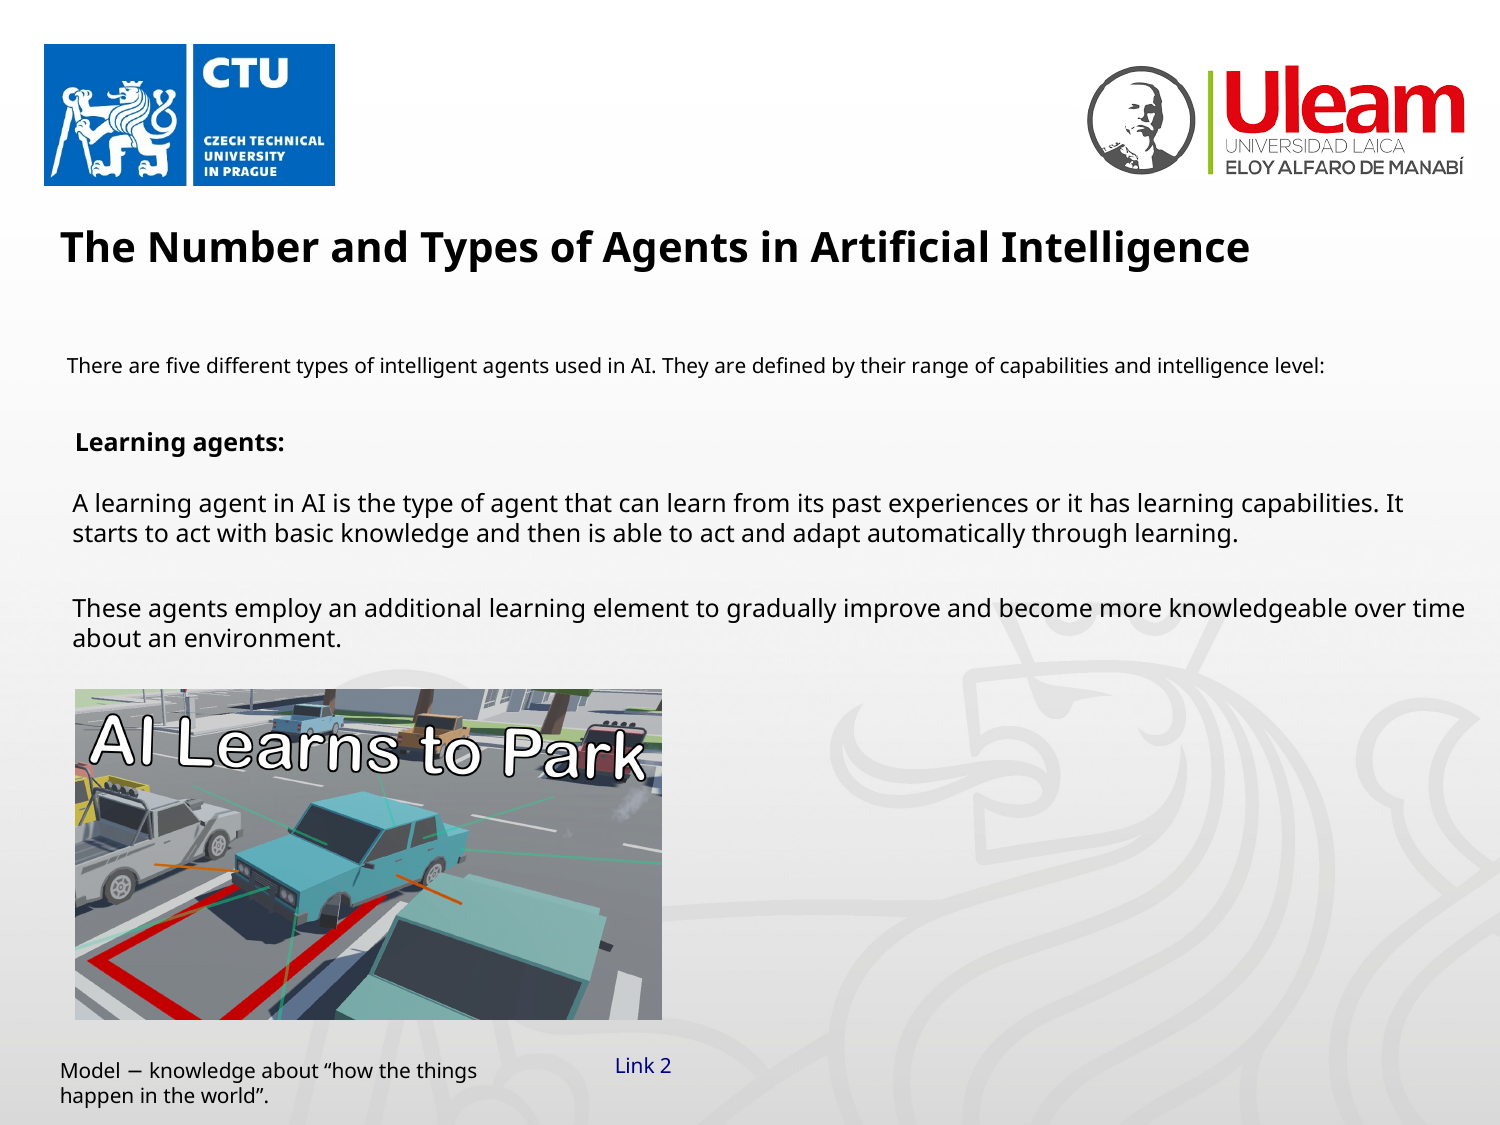

# The Number and Types of Agents in Artificial Intelligence
There are five different types of intelligent agents used in AI. They are defined by their range of capabilities and intelligence level:
Learning agents:
A learning agent in AI is the type of agent that can learn from its past experiences or it has learning capabilities. It starts to act with basic knowledge and then is able to act and adapt automatically through learning.
These agents employ an additional learning element to gradually improve and become more knowledgeable over time about an environment.
Link 2
Model − knowledge about “how the things happen in the world”.